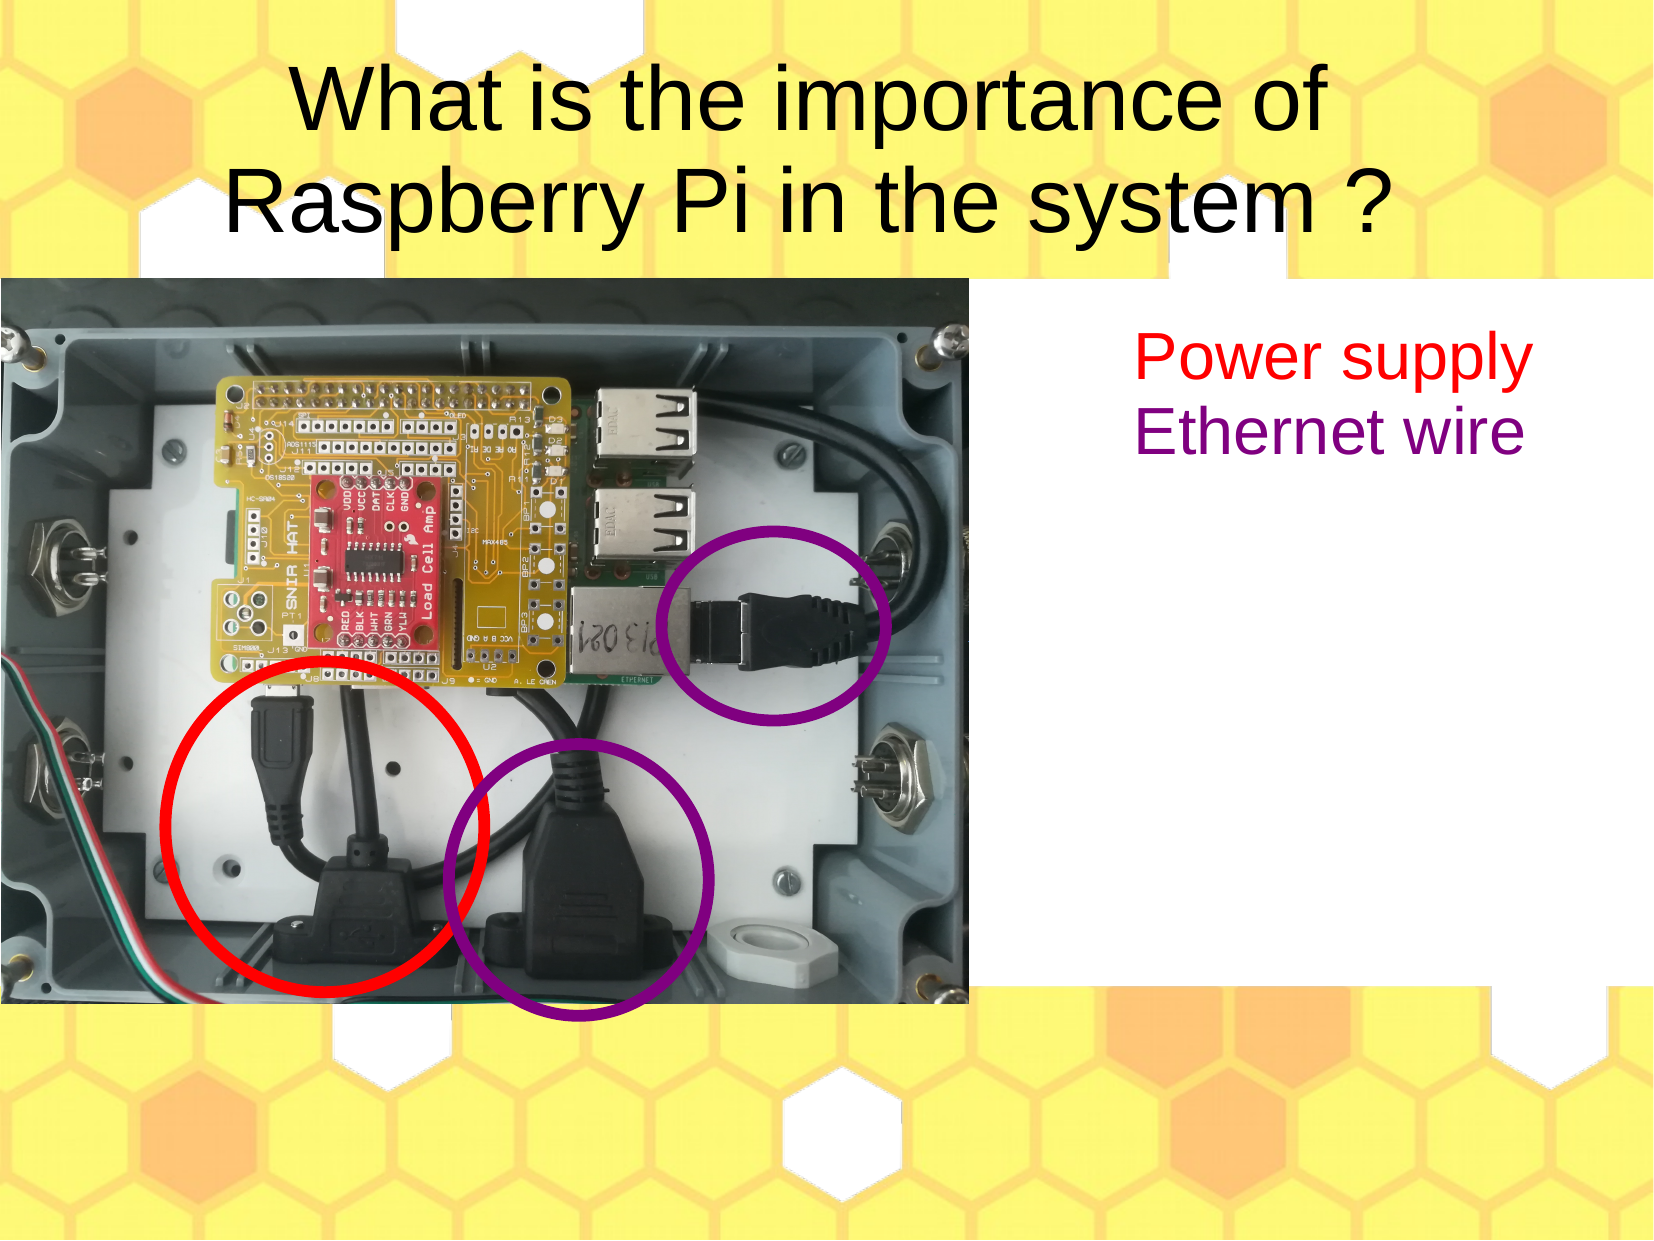

# What is the importance of Raspberry Pi in the system ?
Power supply
Ethernet wire